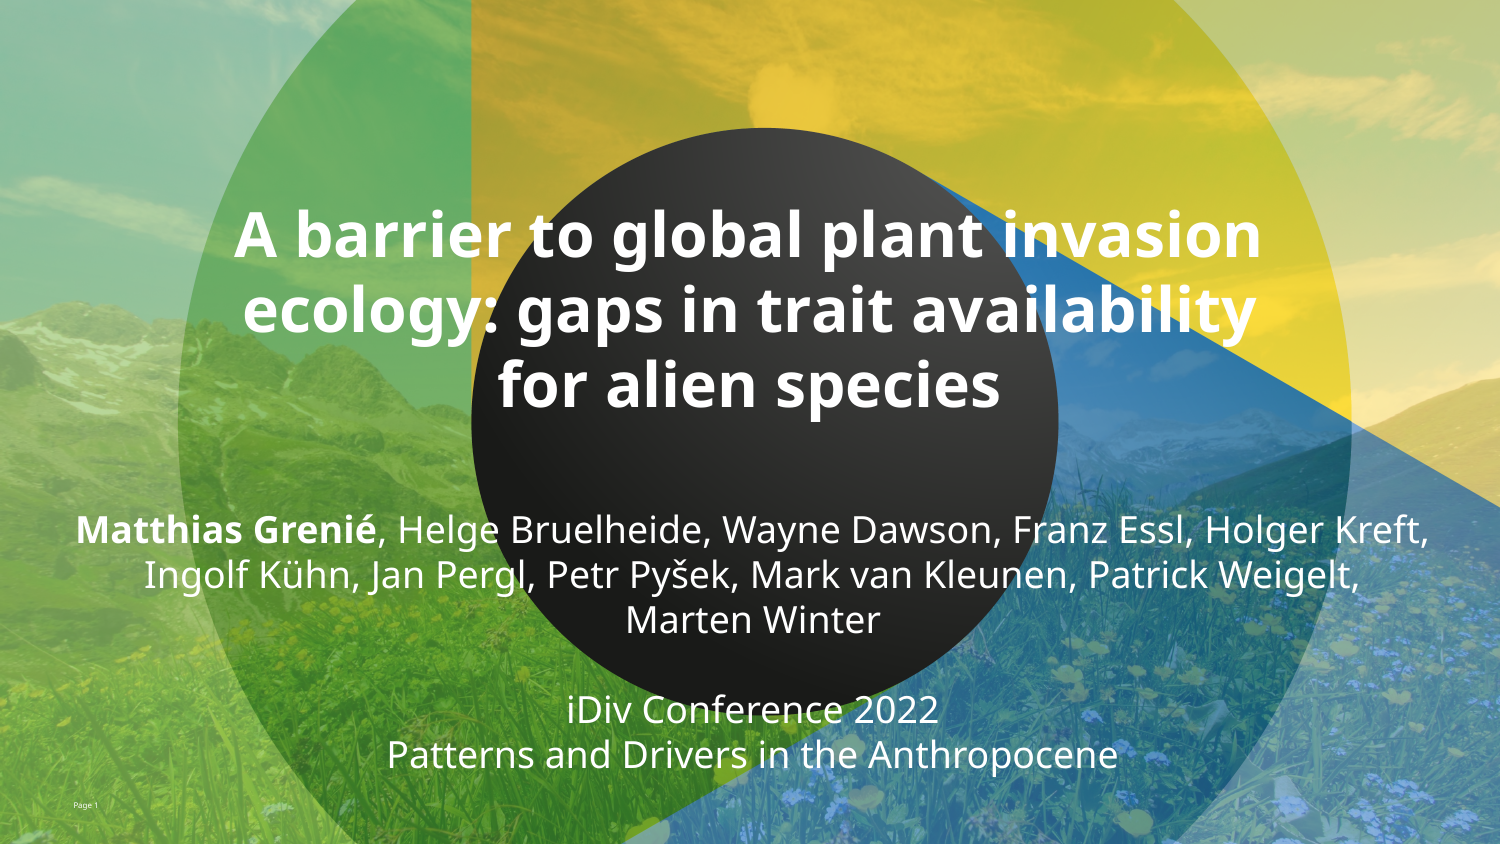

# A barrier to global plant invasion ecology: gaps in trait availability for alien species
Matthias Grenié, Helge Bruelheide, Wayne Dawson, Franz Essl, Holger Kreft, Ingolf Kühn, Jan Pergl, Petr Pyšek, Mark van Kleunen, Patrick Weigelt, Marten Winter
iDiv Conference 2022
Patterns and Drivers in the Anthropocene